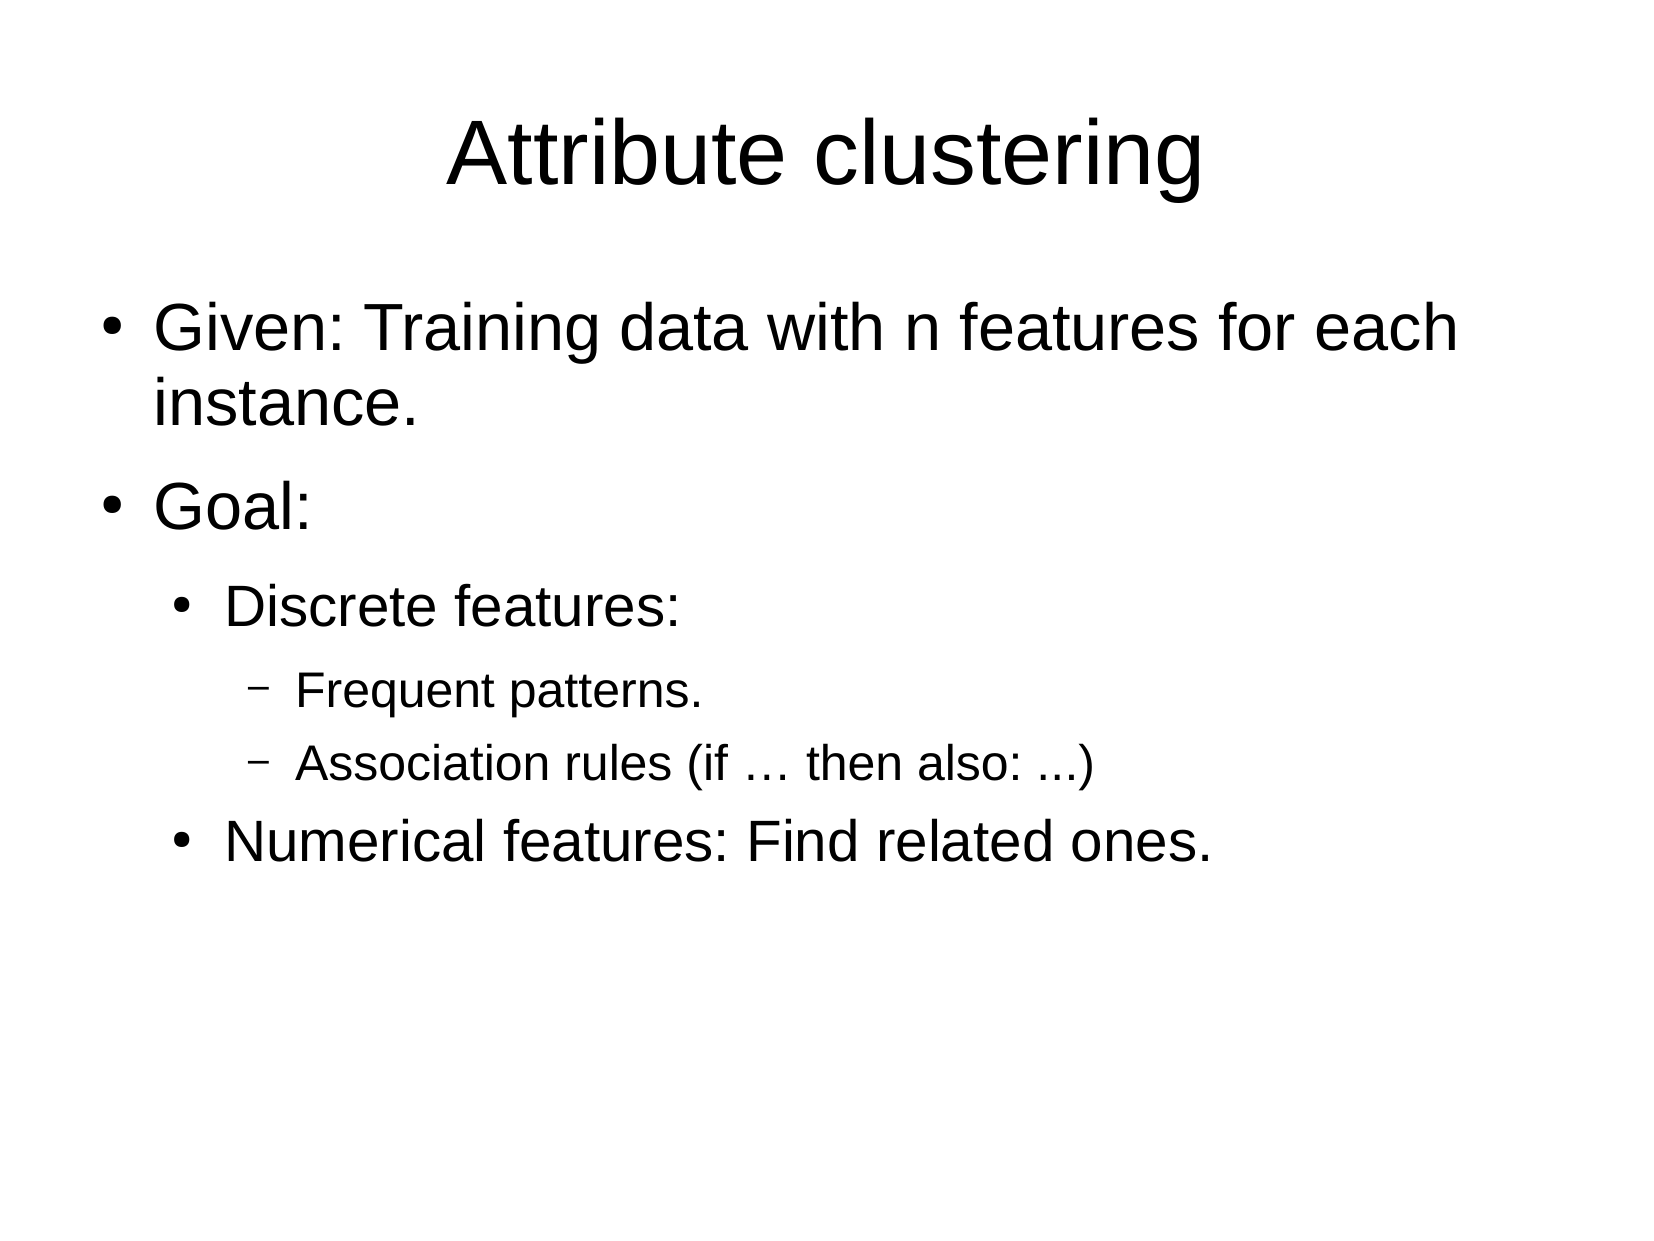

# Attribute clustering
Given: Training data with n features for each instance.
Goal:
Discrete features:
Frequent patterns.
Association rules (if … then also: ...)
Numerical features: Find related ones.